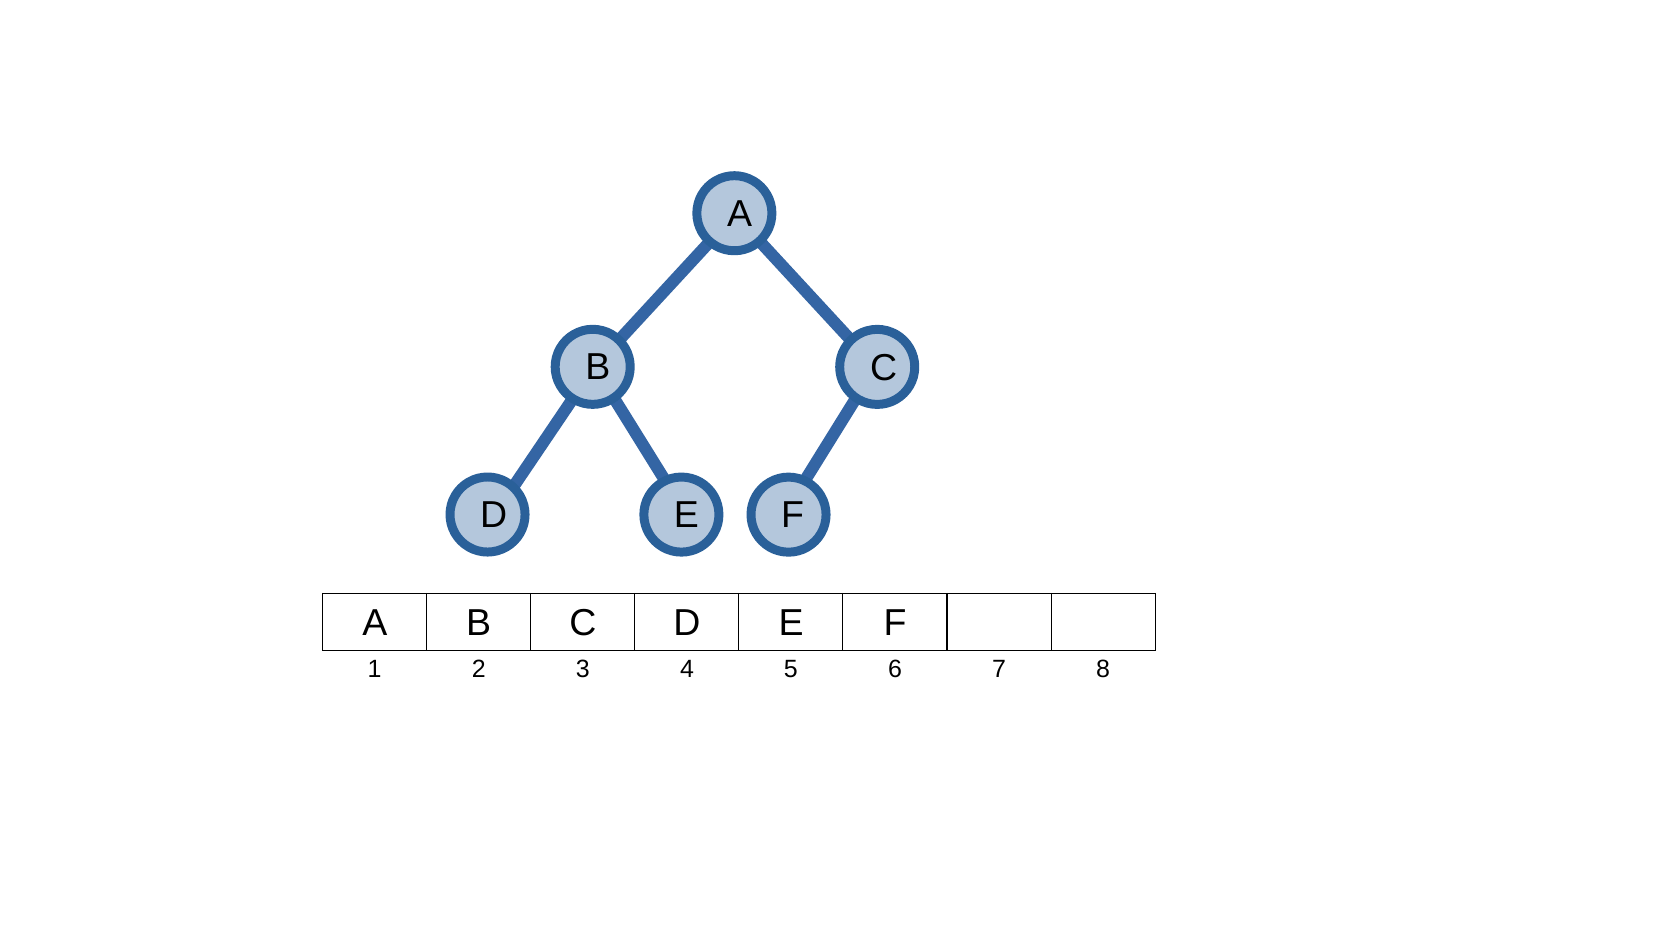

A
B
C
D
E
F
| A | B | C | D | E | F | | |
| --- | --- | --- | --- | --- | --- | --- | --- |
| 1 | 2 | 3 | 4 | 5 | 6 | 7 | 8 |
| --- | --- | --- | --- | --- | --- | --- | --- |